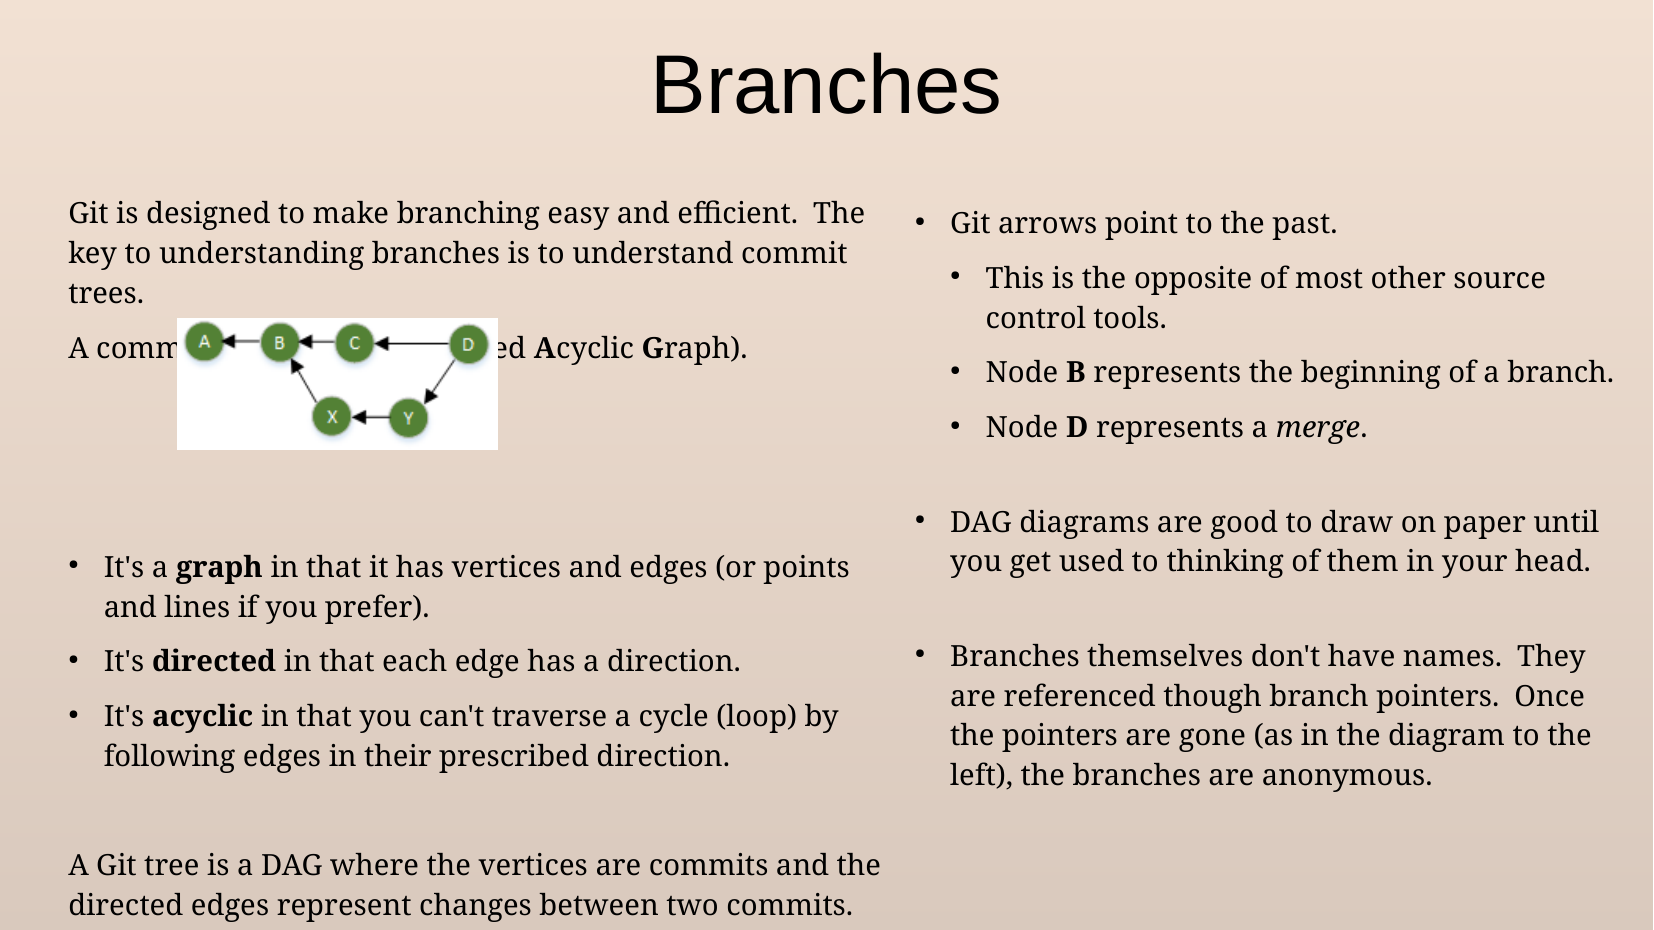

# Branches
Git is designed to make branching easy and efficient. The key to understanding branches is to understand commit trees.
A commit tree is a DAG (Directed Acyclic Graph).
It's a graph in that it has vertices and edges (or points and lines if you prefer).
It's directed in that each edge has a direction.
It's acyclic in that you can't traverse a cycle (loop) by following edges in their prescribed direction.
A Git tree is a DAG where the vertices are commits and the directed edges represent changes between two commits.
Git arrows point to the past.
This is the opposite of most other source control tools.
Node B represents the beginning of a branch.
Node D represents a merge.
DAG diagrams are good to draw on paper until you get used to thinking of them in your head.
Branches themselves don't have names. They are referenced though branch pointers. Once the pointers are gone (as in the diagram to the left), the branches are anonymous.